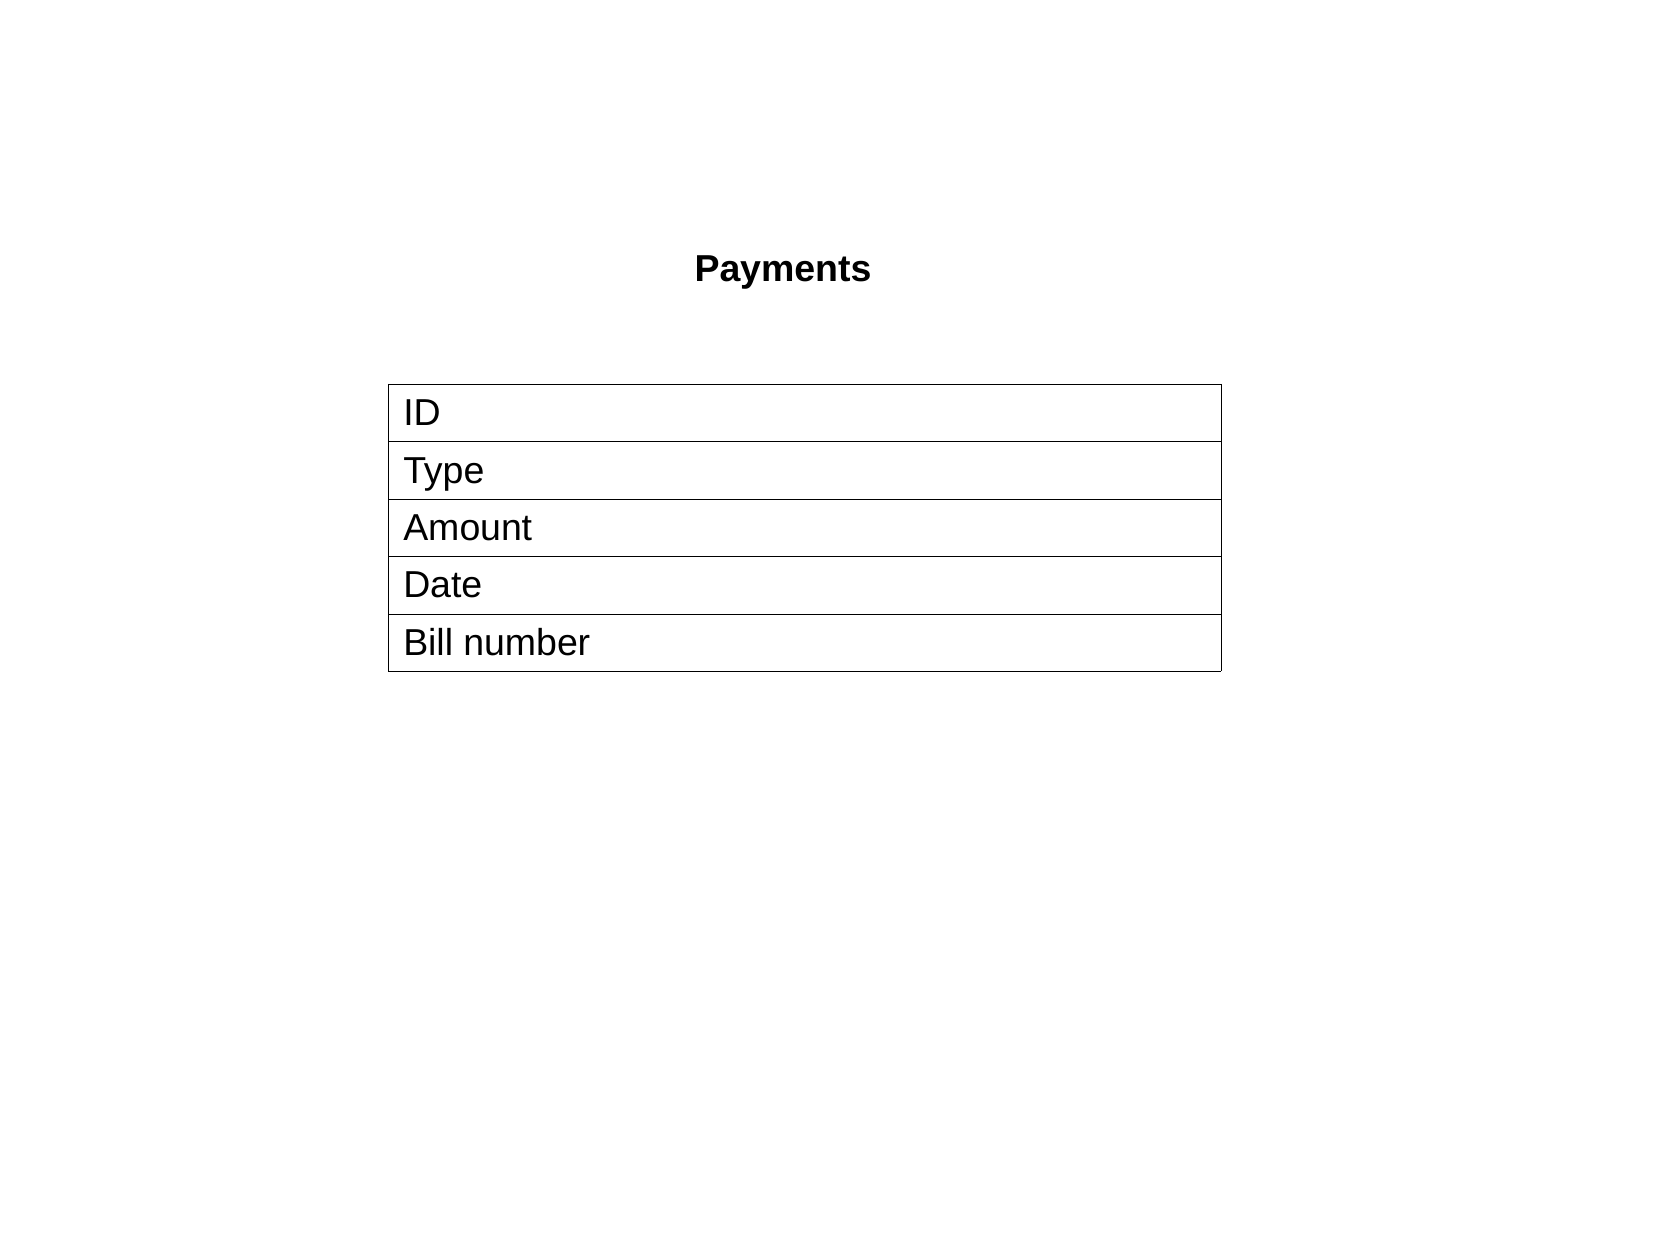

Payments
| ID |
| --- |
| Type |
| Amount |
| Date |
| Bill number |